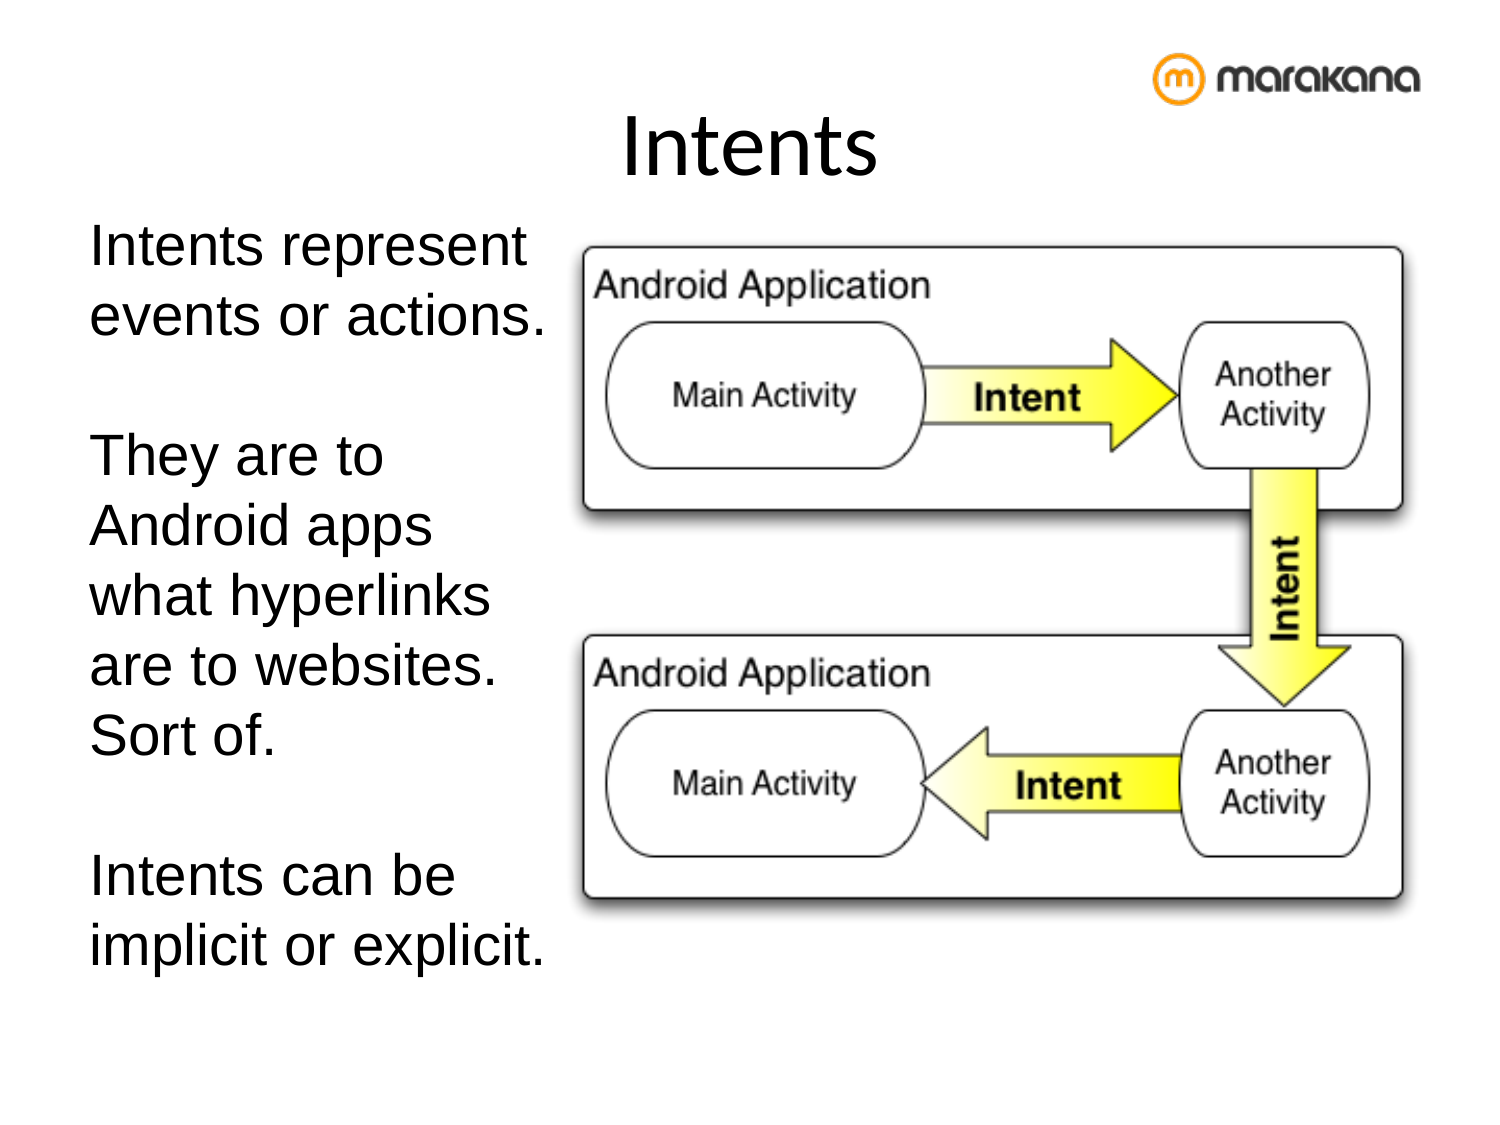

# Intents
Intents represent events or actions.
They are to Android apps what hyperlinks are to websites. Sort of.
Intents can be implicit or explicit.